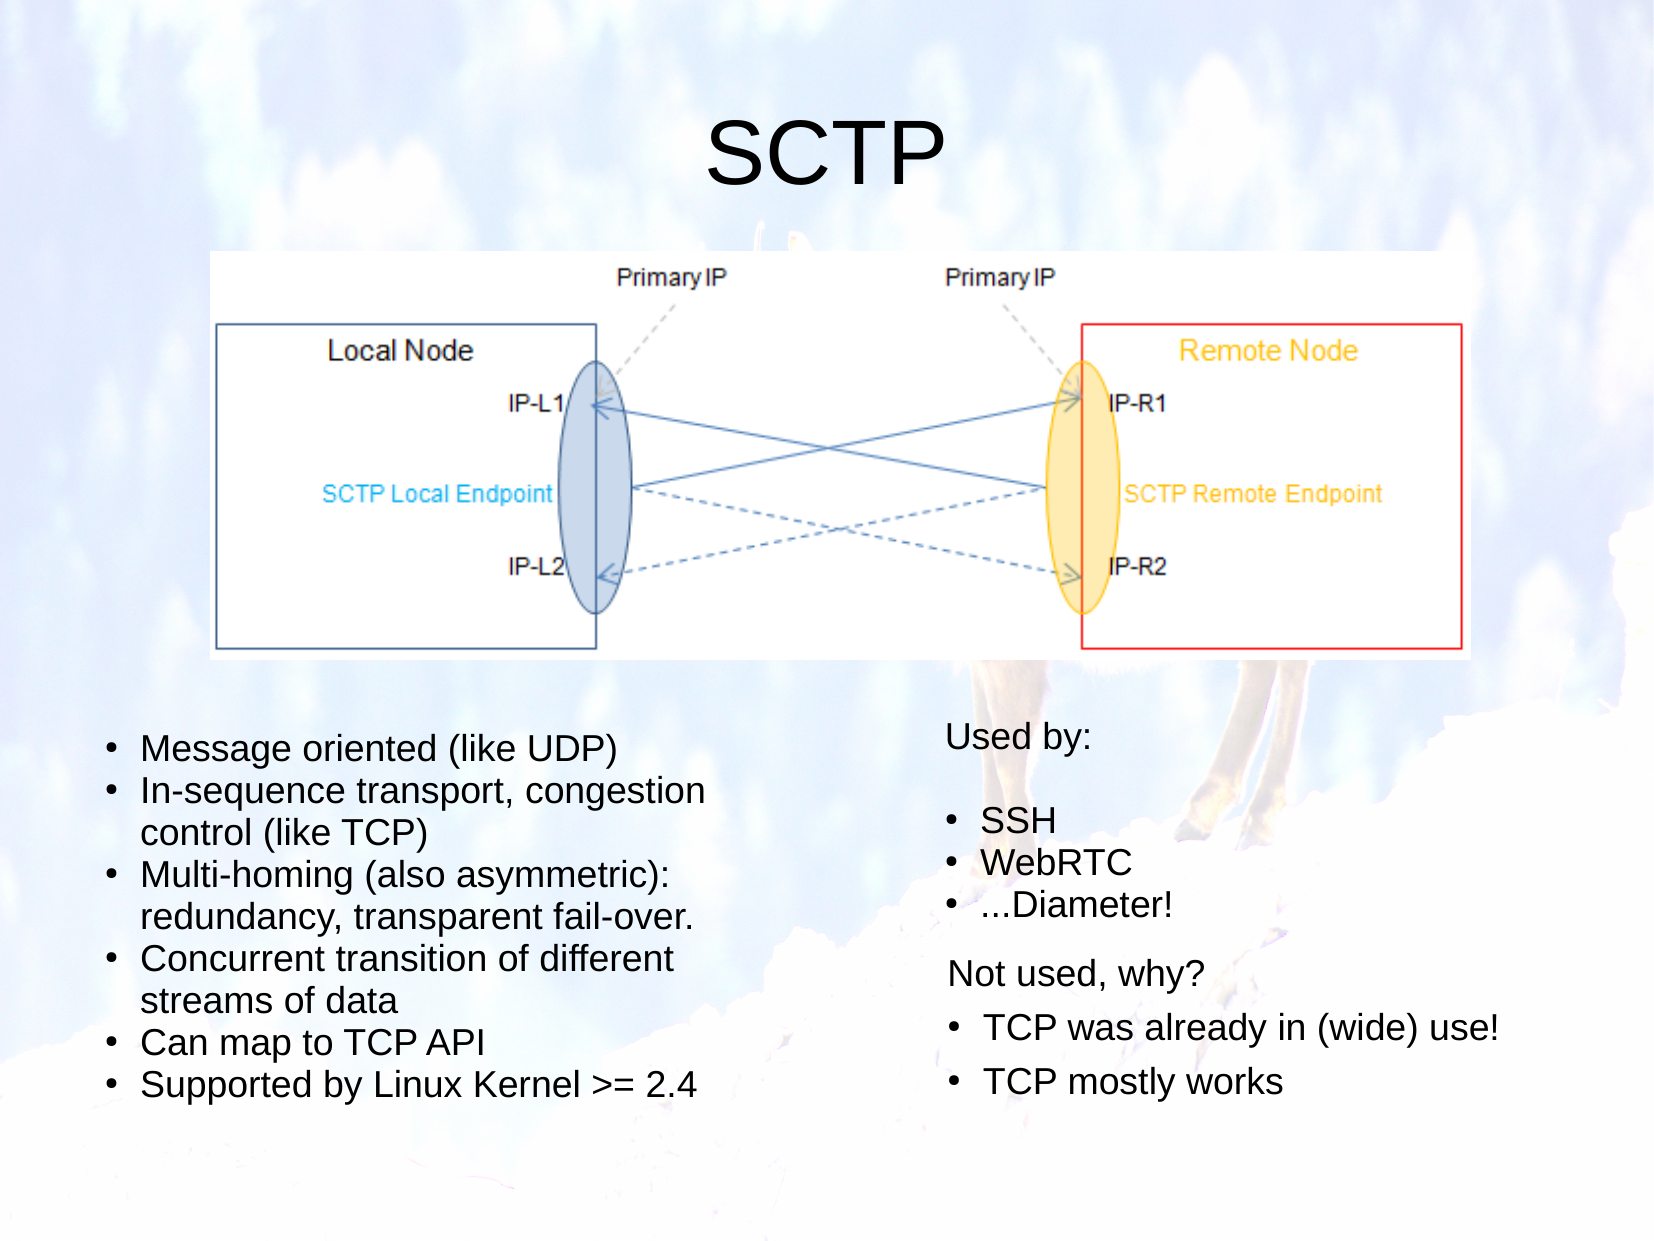

# SCTP
Used by:
SSH
WebRTC
...Diameter!
Message oriented (like UDP)
In-sequence transport, congestion control (like TCP)
Multi-homing (also asymmetric): redundancy, transparent fail-over.
Concurrent transition of different streams of data
Can map to TCP API
Supported by Linux Kernel >= 2.4
Not used, why?
TCP was already in (wide) use!
TCP mostly works